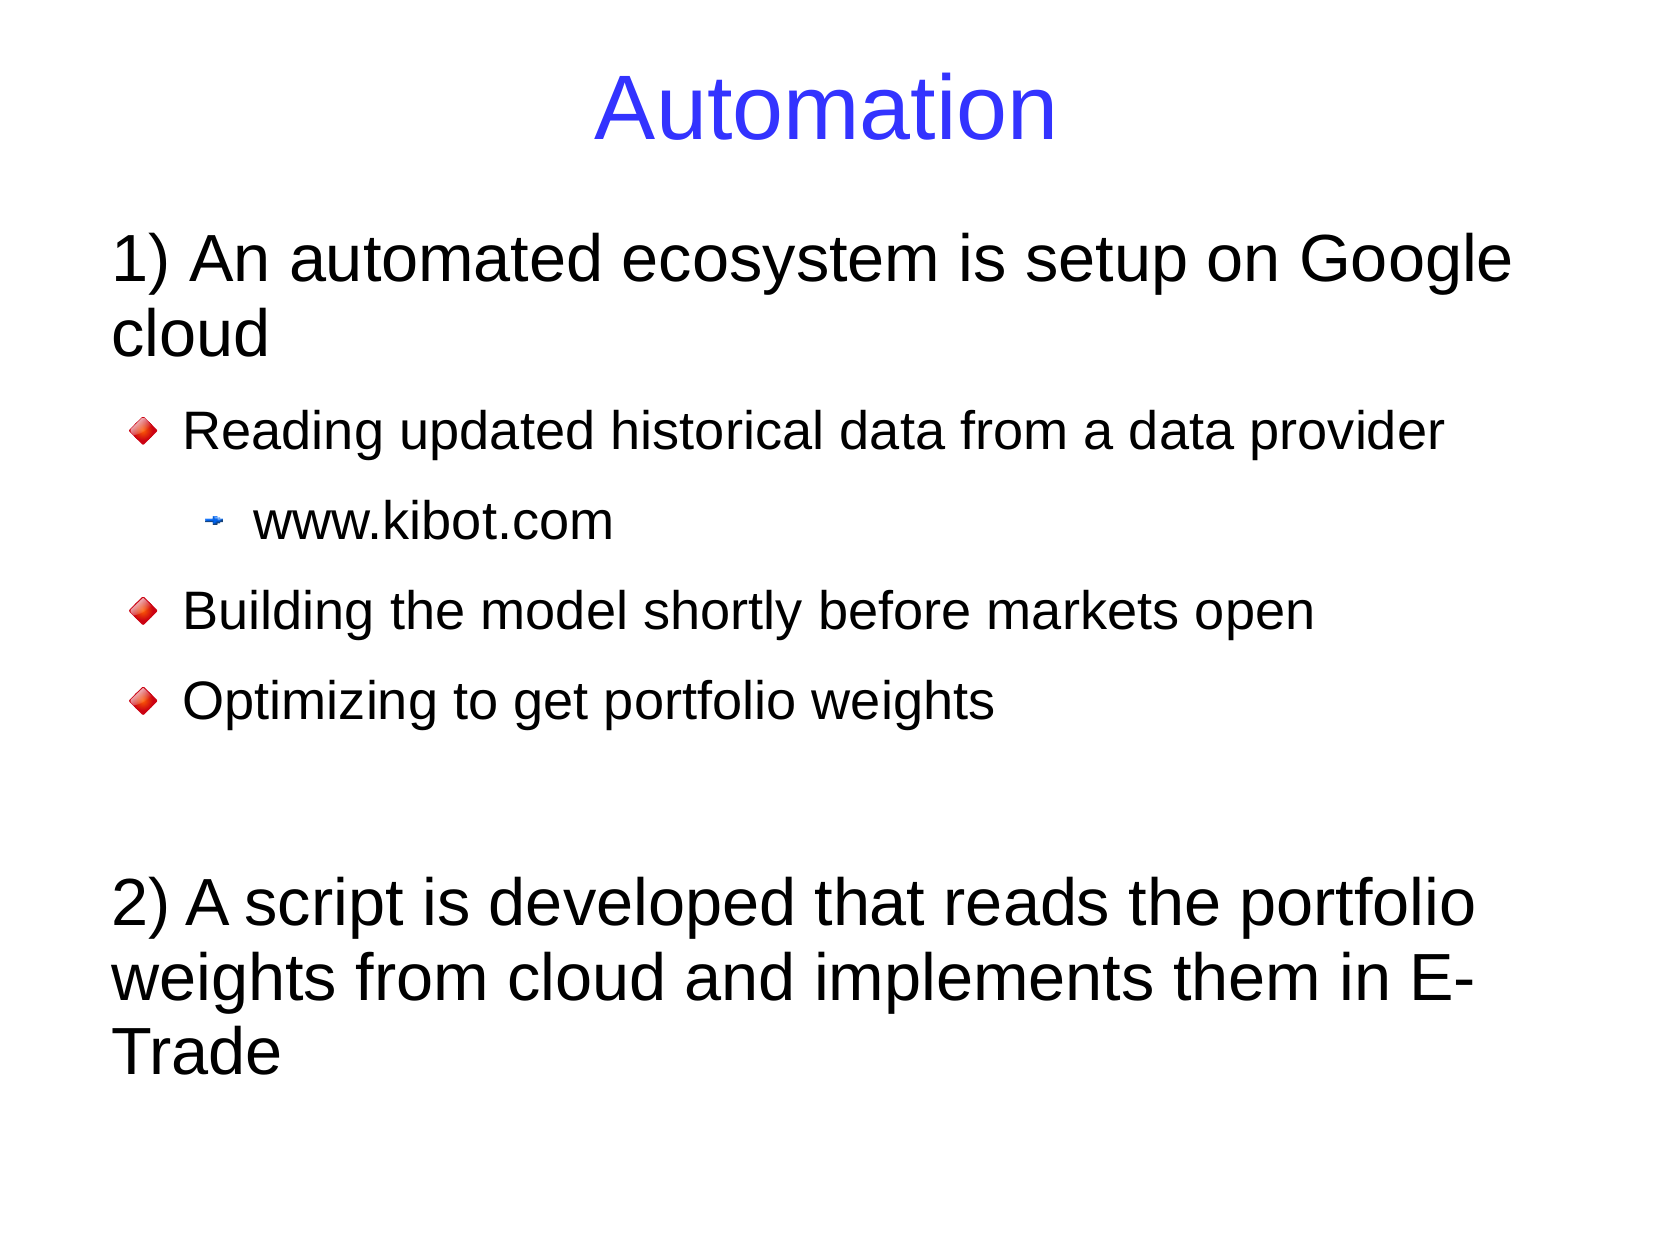

# Automation
1) An automated ecosystem is setup on Google cloud
Reading updated historical data from a data provider
www.kibot.com
Building the model shortly before markets open
Optimizing to get portfolio weights
2) A script is developed that reads the portfolio weights from cloud and implements them in E-Trade